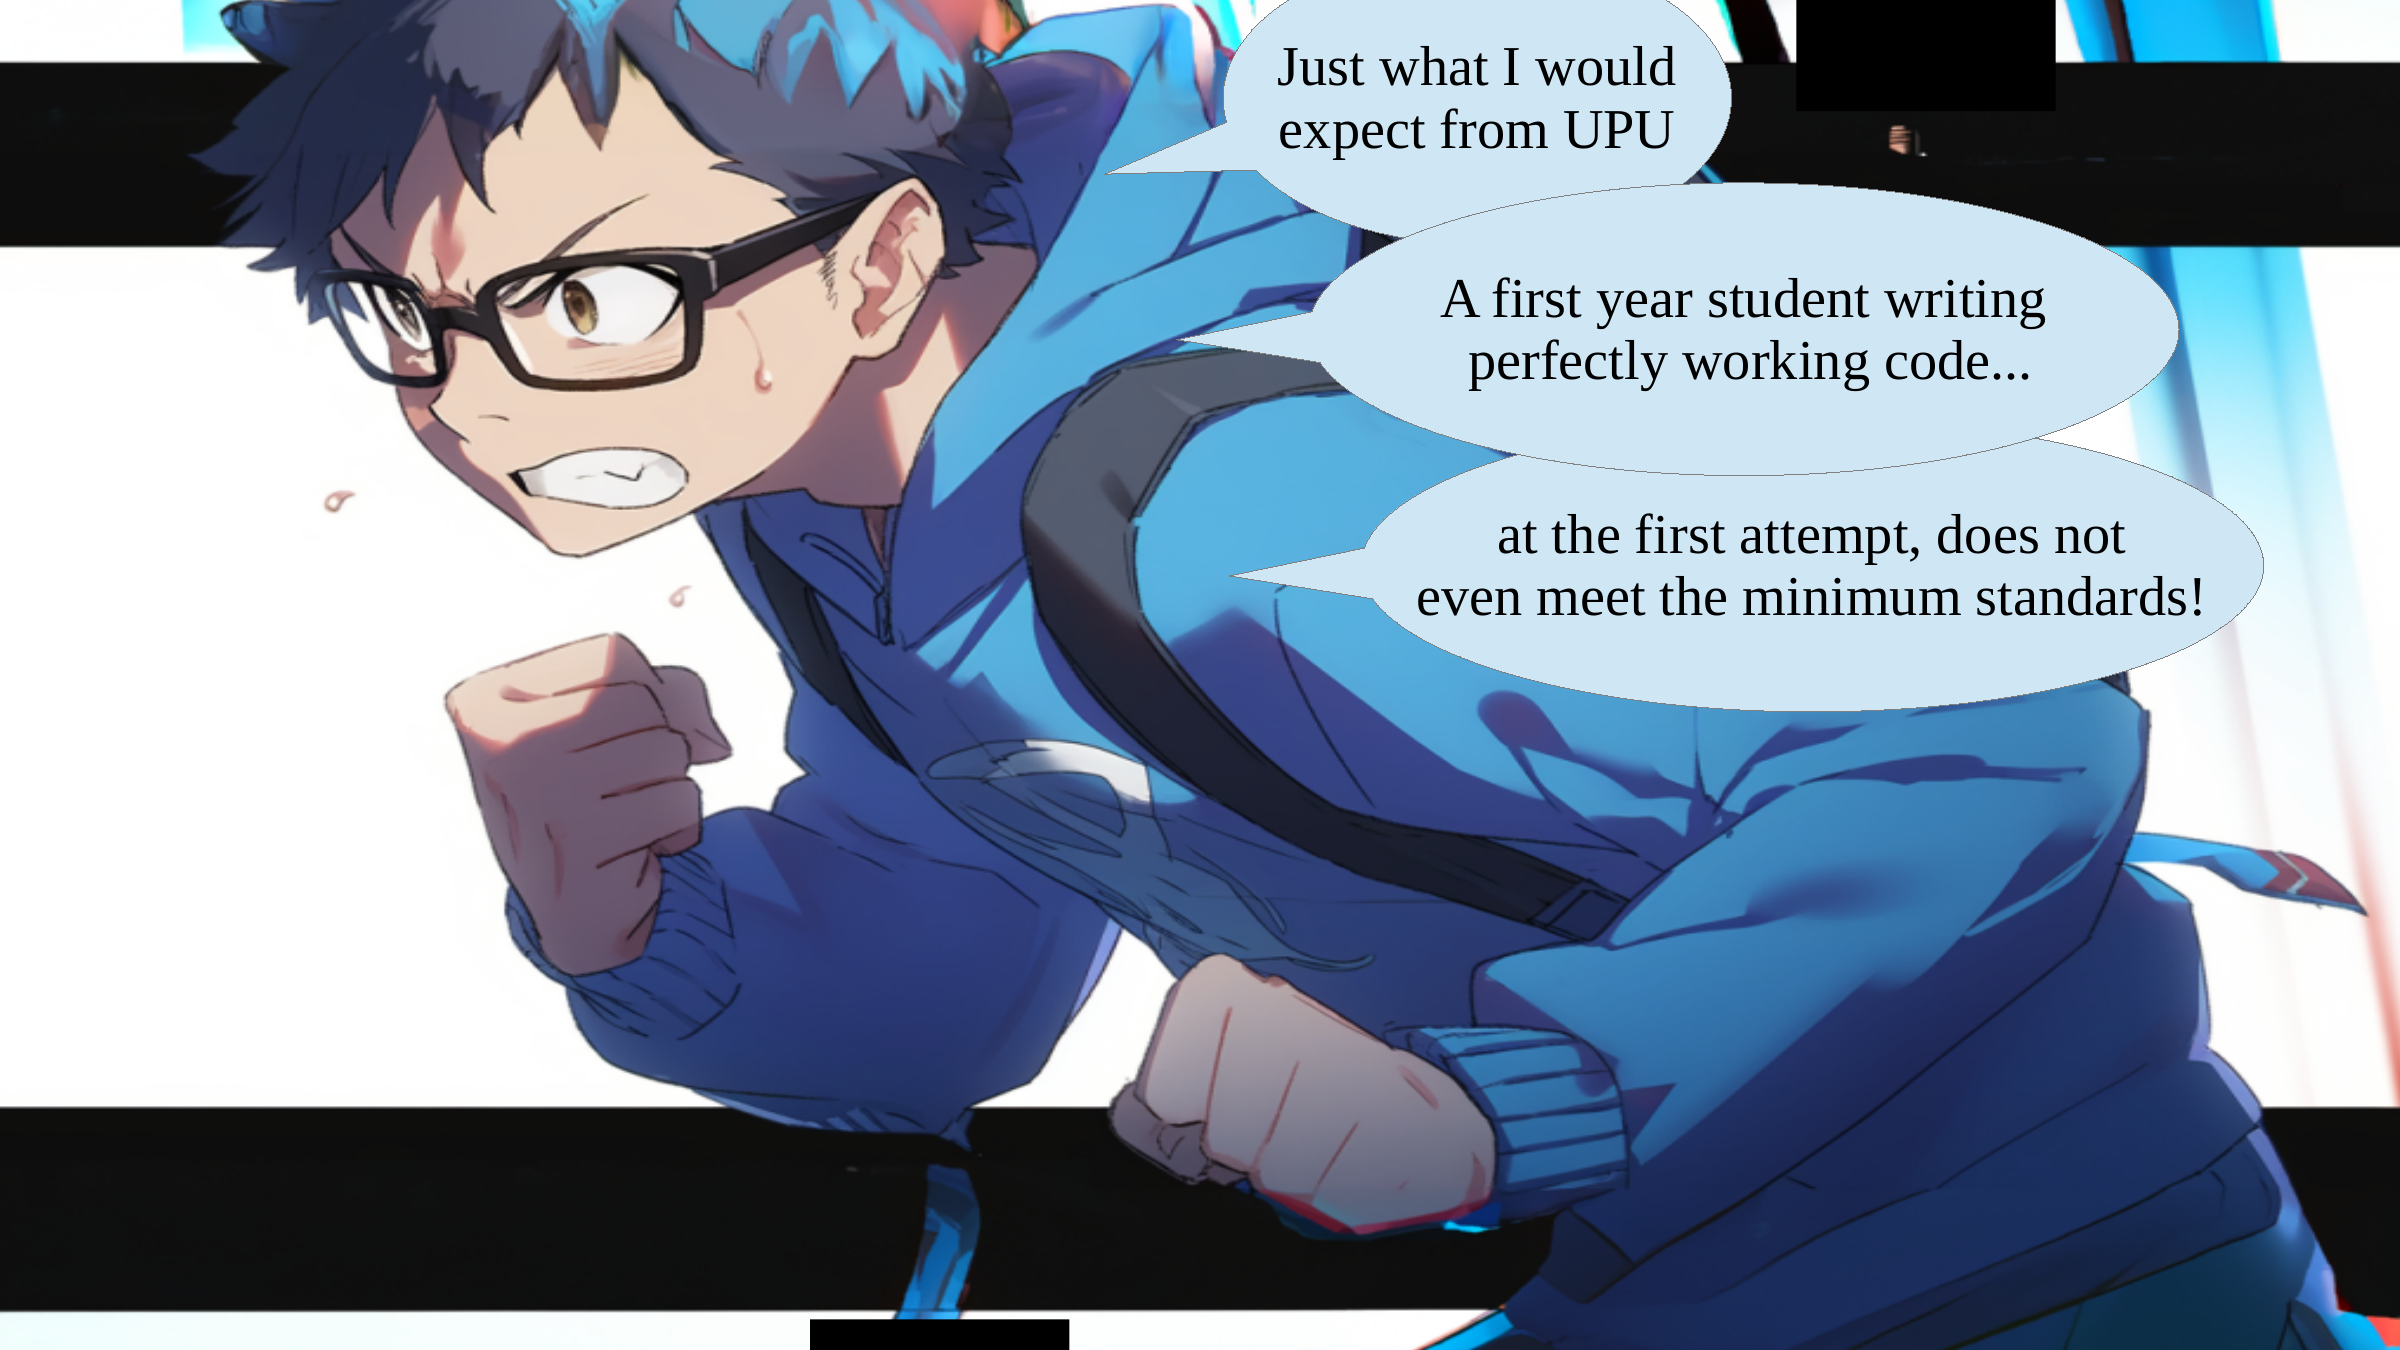

Just what I would
expect from UPU
A first year student writing
 perfectly working code...
at the first attempt, does not
even meet the minimum standards!